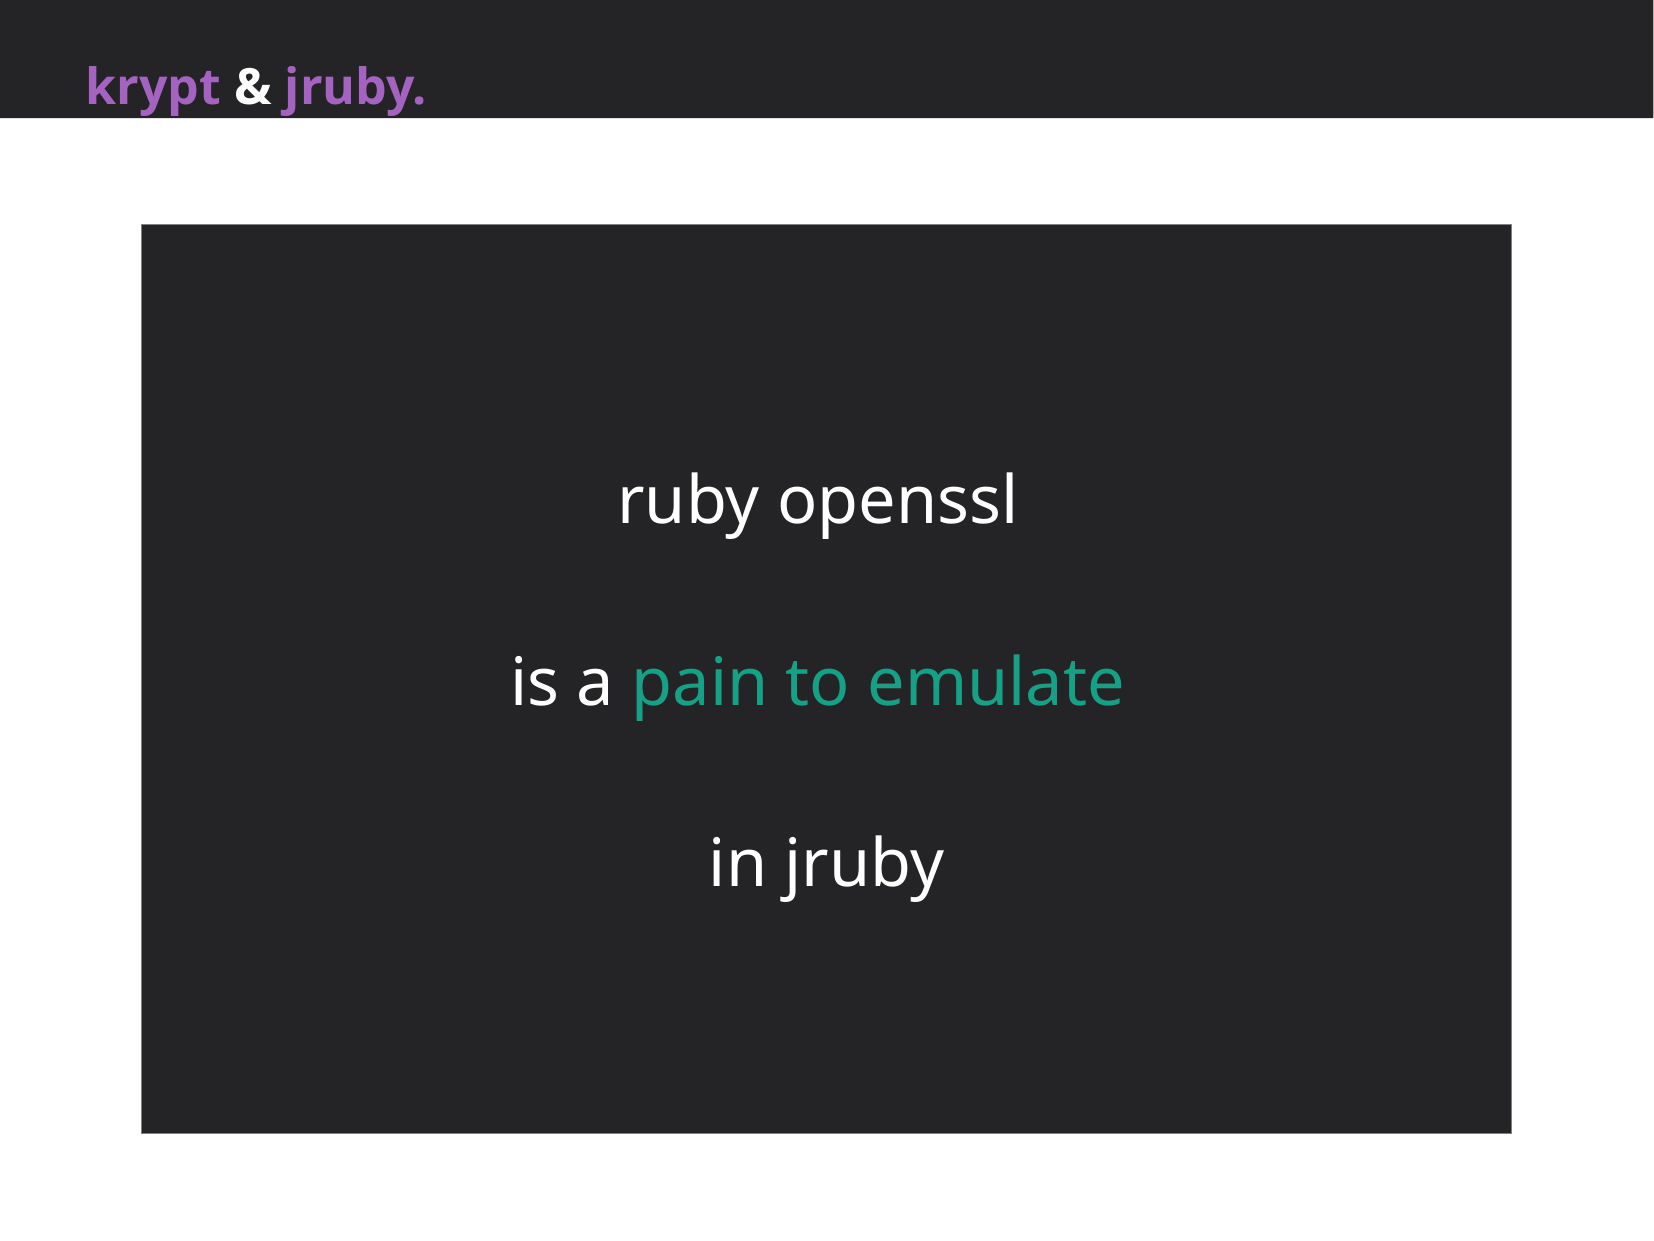

krypt & jruby.
ruby openssl
is a pain to emulate
in jruby